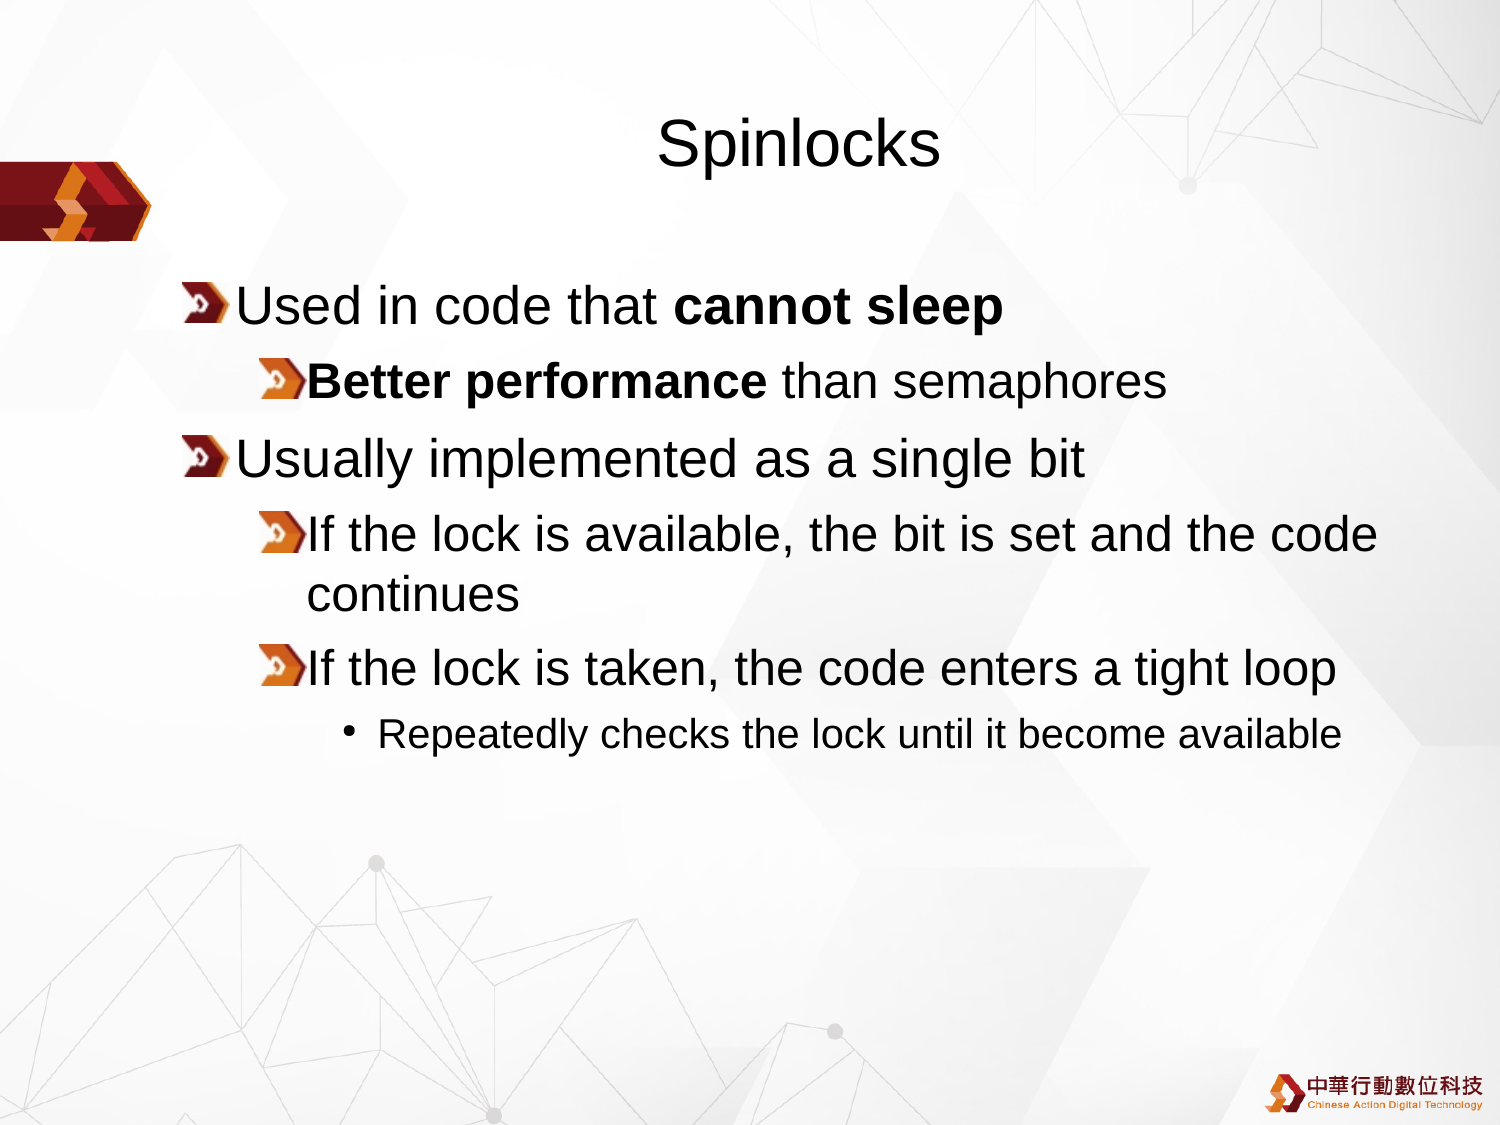

# Spinlocks
Used in code that cannot sleep
Better performance than semaphores
Usually implemented as a single bit
If the lock is available, the bit is set and the code continues
If the lock is taken, the code enters a tight loop
Repeatedly checks the lock until it become available